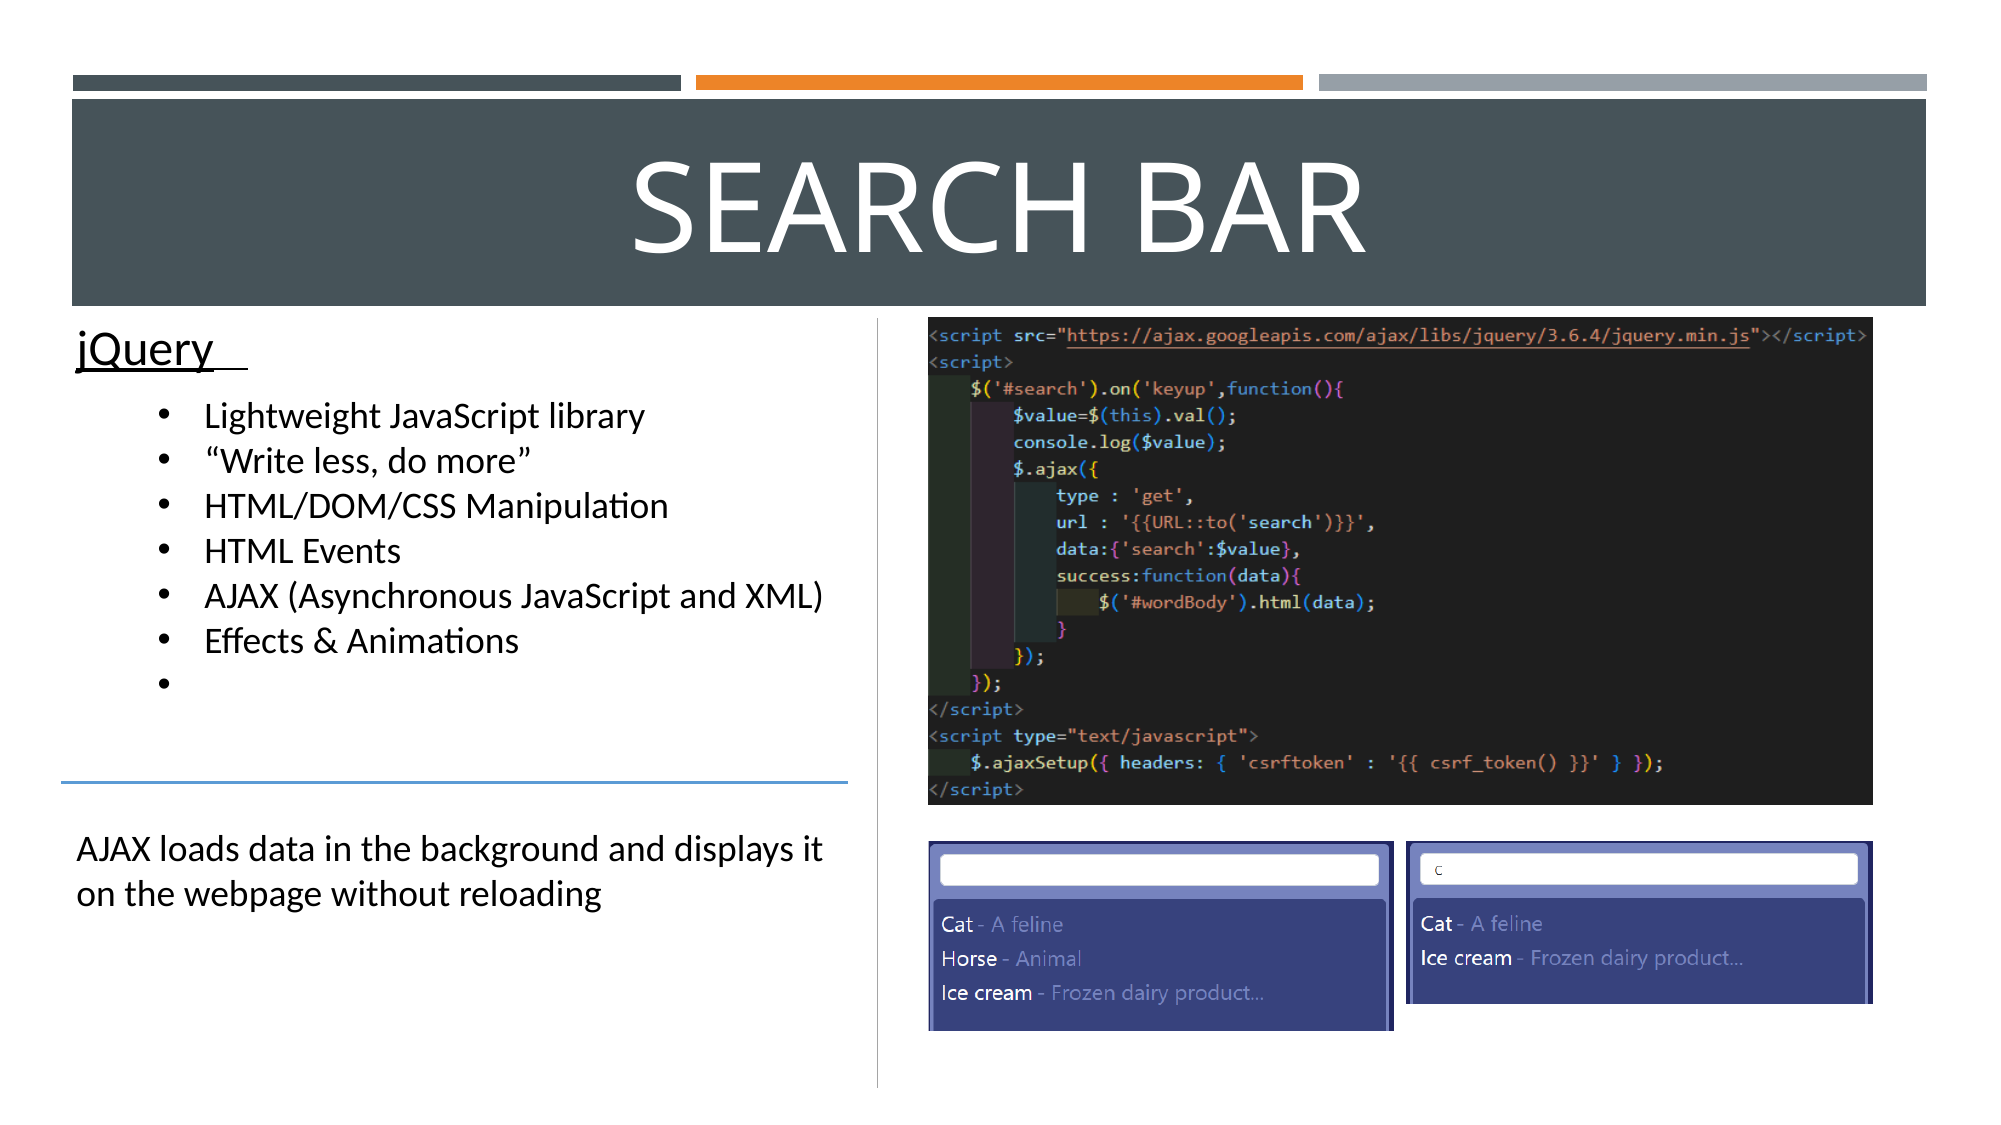

# Search bar
jQuery
Lightweight JavaScript library
“Write less, do more”
HTML/DOM/CSS Manipulation
HTML Events
AJAX (Asynchronous JavaScript and XML)
Effects & Animations
AJAX loads data in the background and displays it on the webpage without reloading